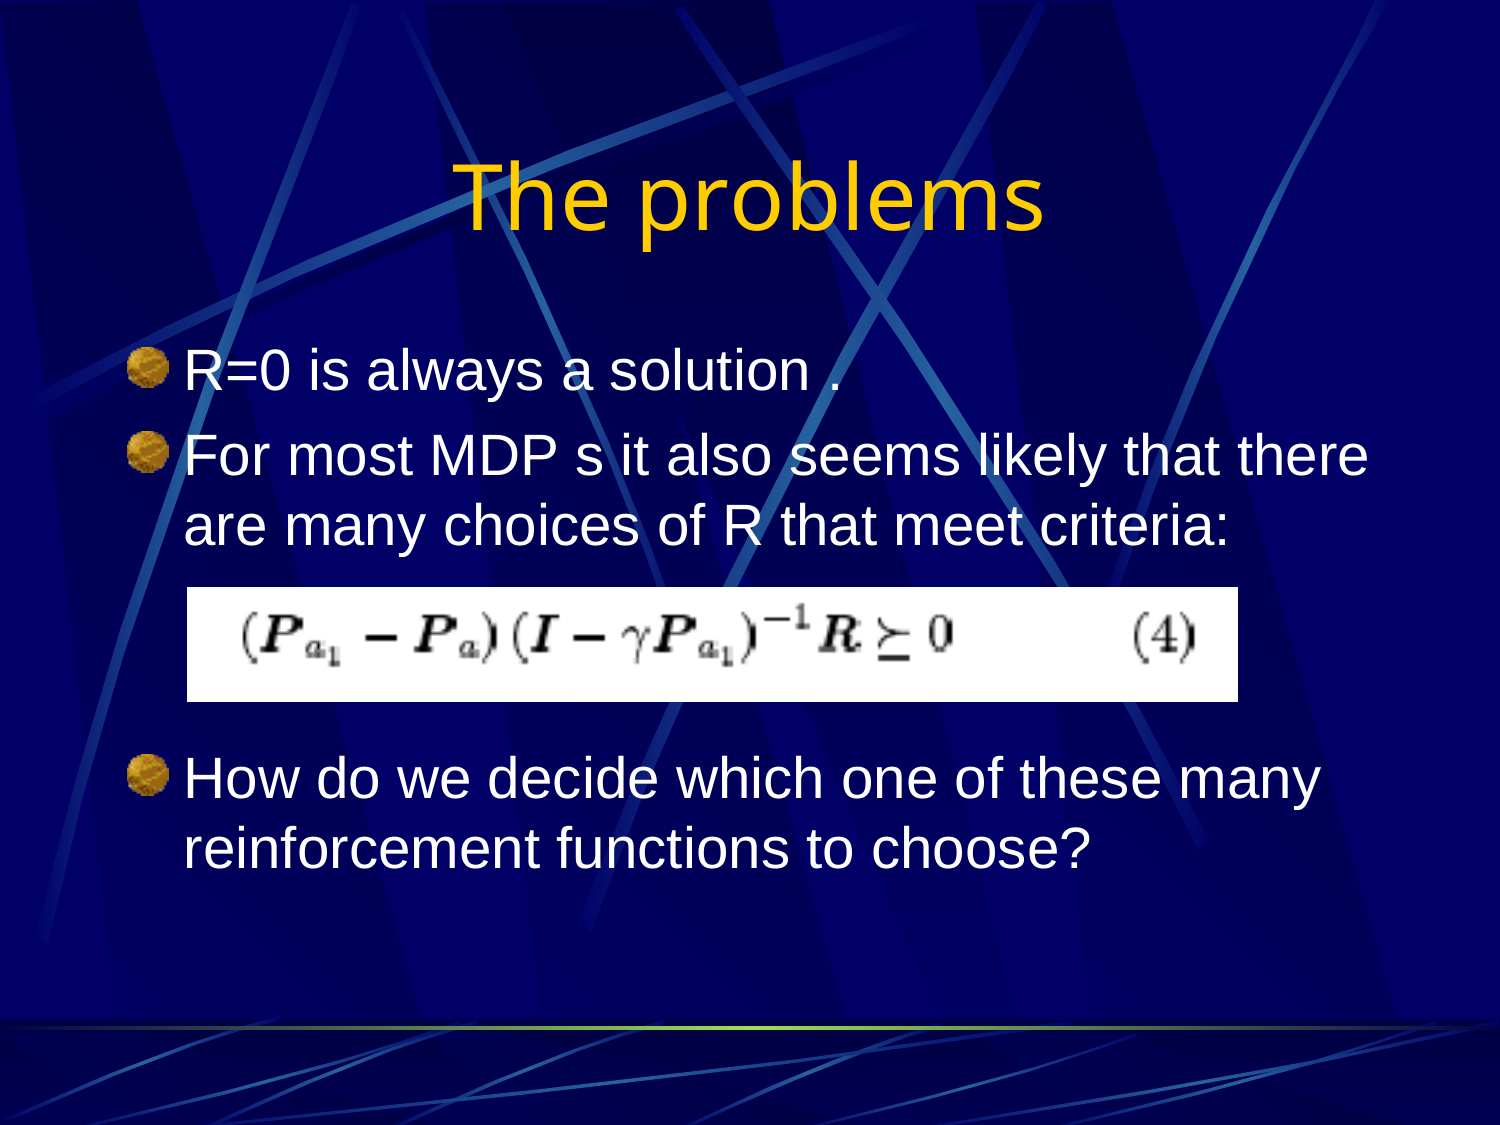

# The problems
R=0 is always a solution .
For most MDP s it also seems likely that there are many choices of R that meet criteria:
How do we decide which one of these many reinforcement functions to choose?